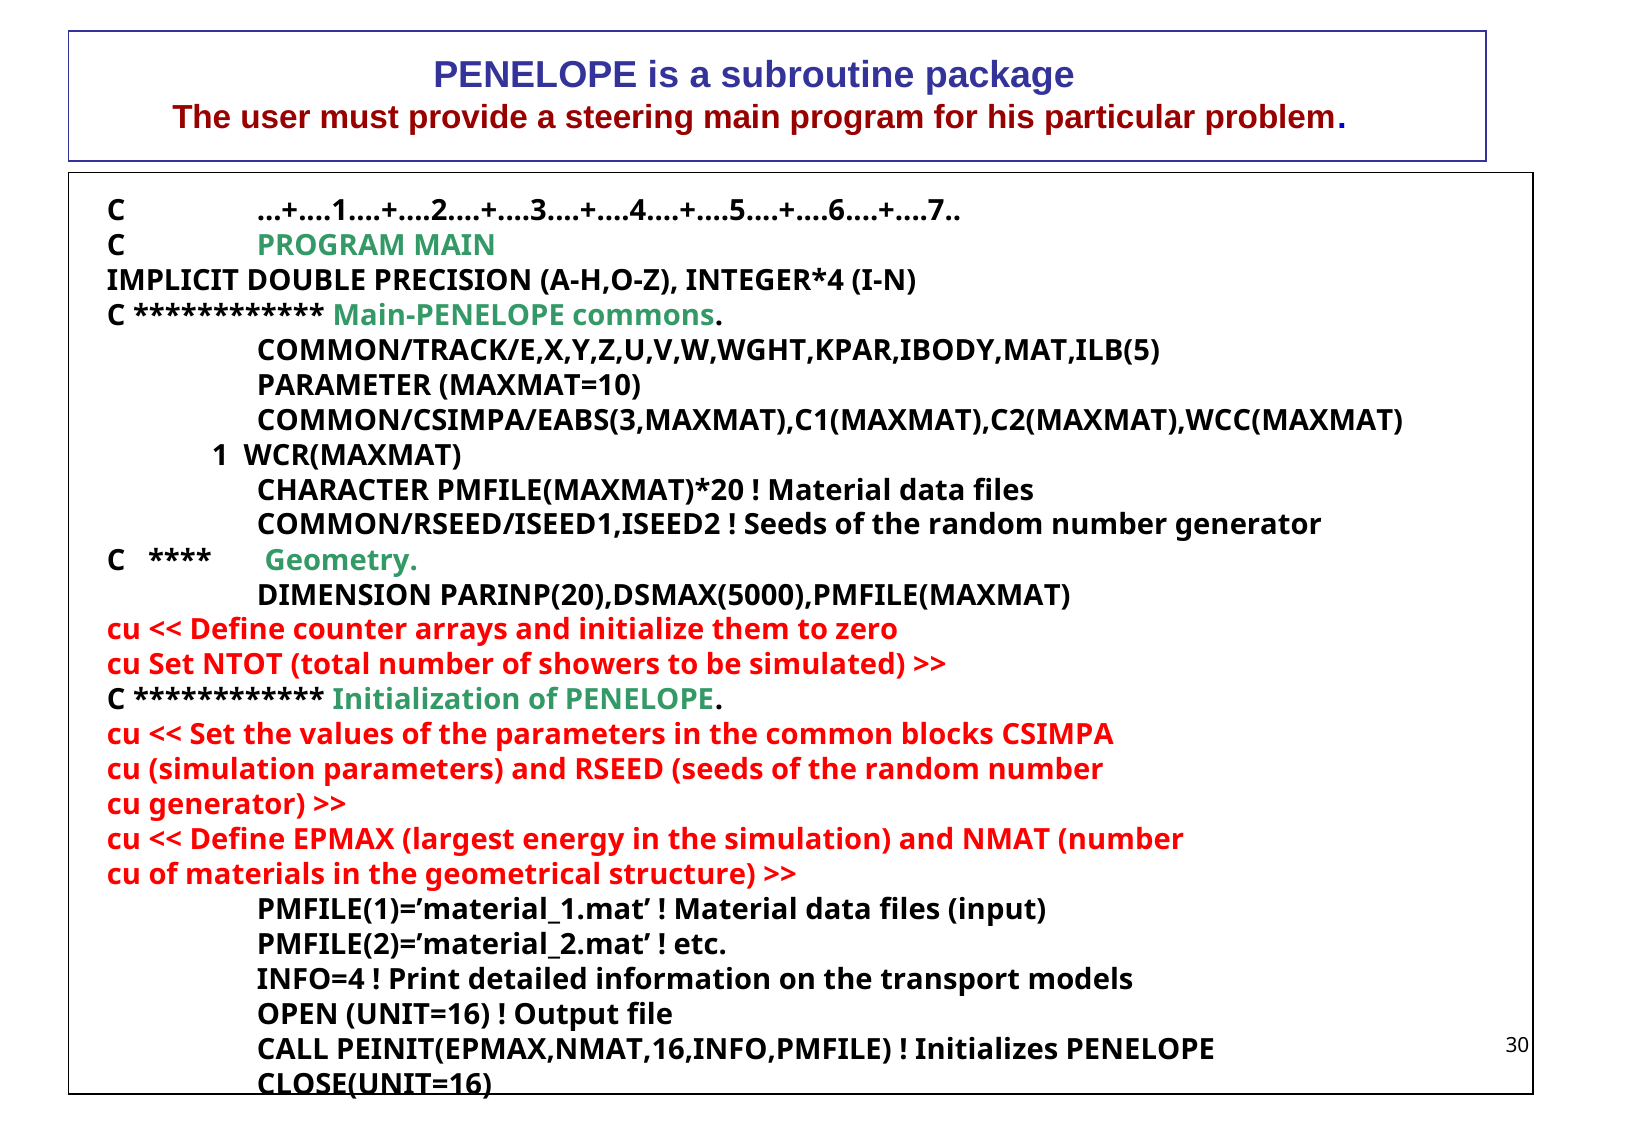

PENELOPE is a subroutine package
The user must provide a steering main program for his particular problem.
C	...+....1....+....2....+....3....+....4....+....5....+....6....+....7..
C 	PROGRAM MAIN
IMPLICIT DOUBLE PRECISION (A-H,O-Z), INTEGER*4 (I-N)
C ************ Main-PENELOPE commons.
	COMMON/TRACK/E,X,Y,Z,U,V,W,WGHT,KPAR,IBODY,MAT,ILB(5)
	PARAMETER (MAXMAT=10)
	COMMON/CSIMPA/EABS(3,MAXMAT),C1(MAXMAT),C2(MAXMAT),WCC(MAXMAT)
 1 WCR(MAXMAT)
	CHARACTER PMFILE(MAXMAT)*20 ! Material data files
	COMMON/RSEED/ISEED1,ISEED2 ! Seeds of the random number generator
C **** Geometry.
	DIMENSION PARINP(20),DSMAX(5000),PMFILE(MAXMAT)
cu << Define counter arrays and initialize them to zero
cu Set NTOT (total number of showers to be simulated) >>
C ************ Initialization of PENELOPE.
cu << Set the values of the parameters in the common blocks CSIMPA
cu (simulation parameters) and RSEED (seeds of the random number
cu generator) >>
cu << Define EPMAX (largest energy in the simulation) and NMAT (number
cu of materials in the geometrical structure) >>
	PMFILE(1)=’material_1.mat’ ! Material data files (input)
	PMFILE(2)=’material_2.mat’ ! etc.
	INFO=4 ! Print detailed information on the transport models
	OPEN (UNIT=16) ! Output file
	CALL PEINIT(EPMAX,NMAT,16,INFO,PMFILE) ! Initializes PENELOPE
	CLOSE(UNIT=16)
30